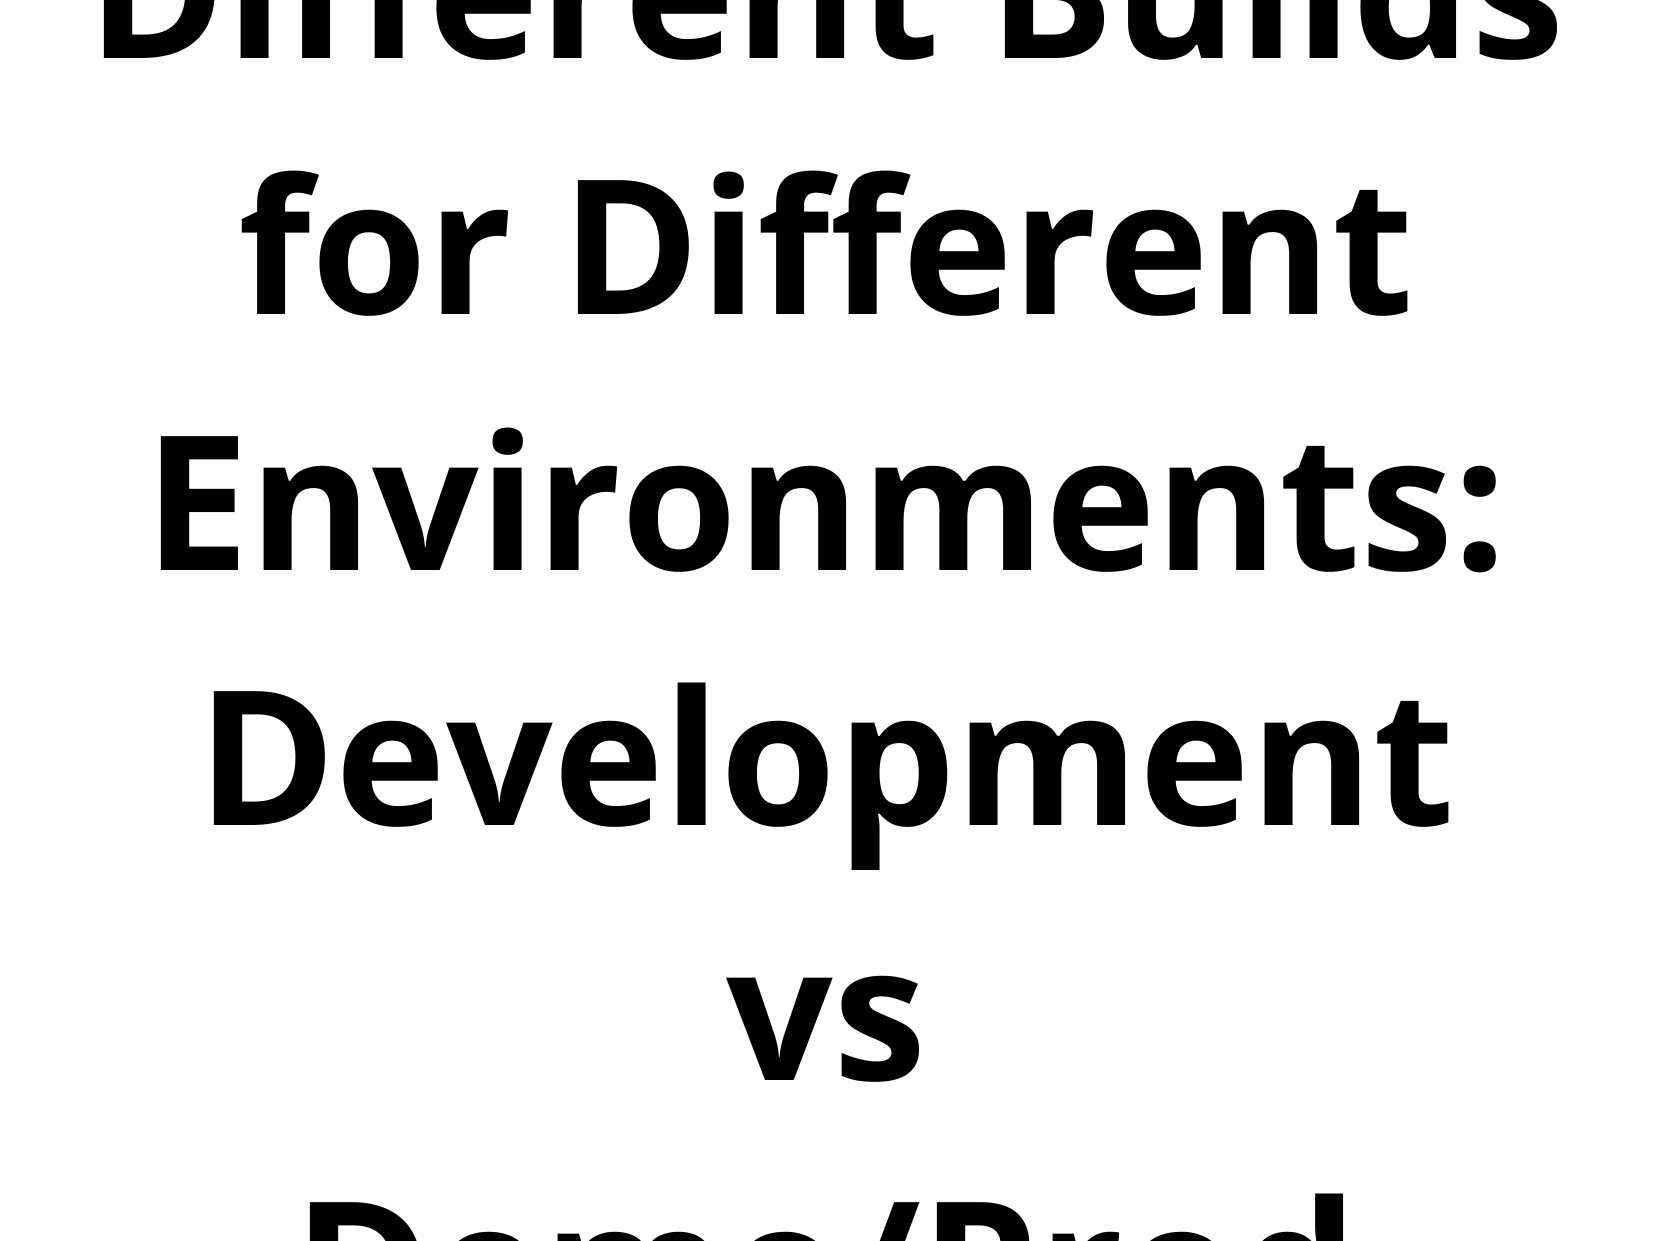

# Different Builds for Different Environments: Development vs Demo/Prod